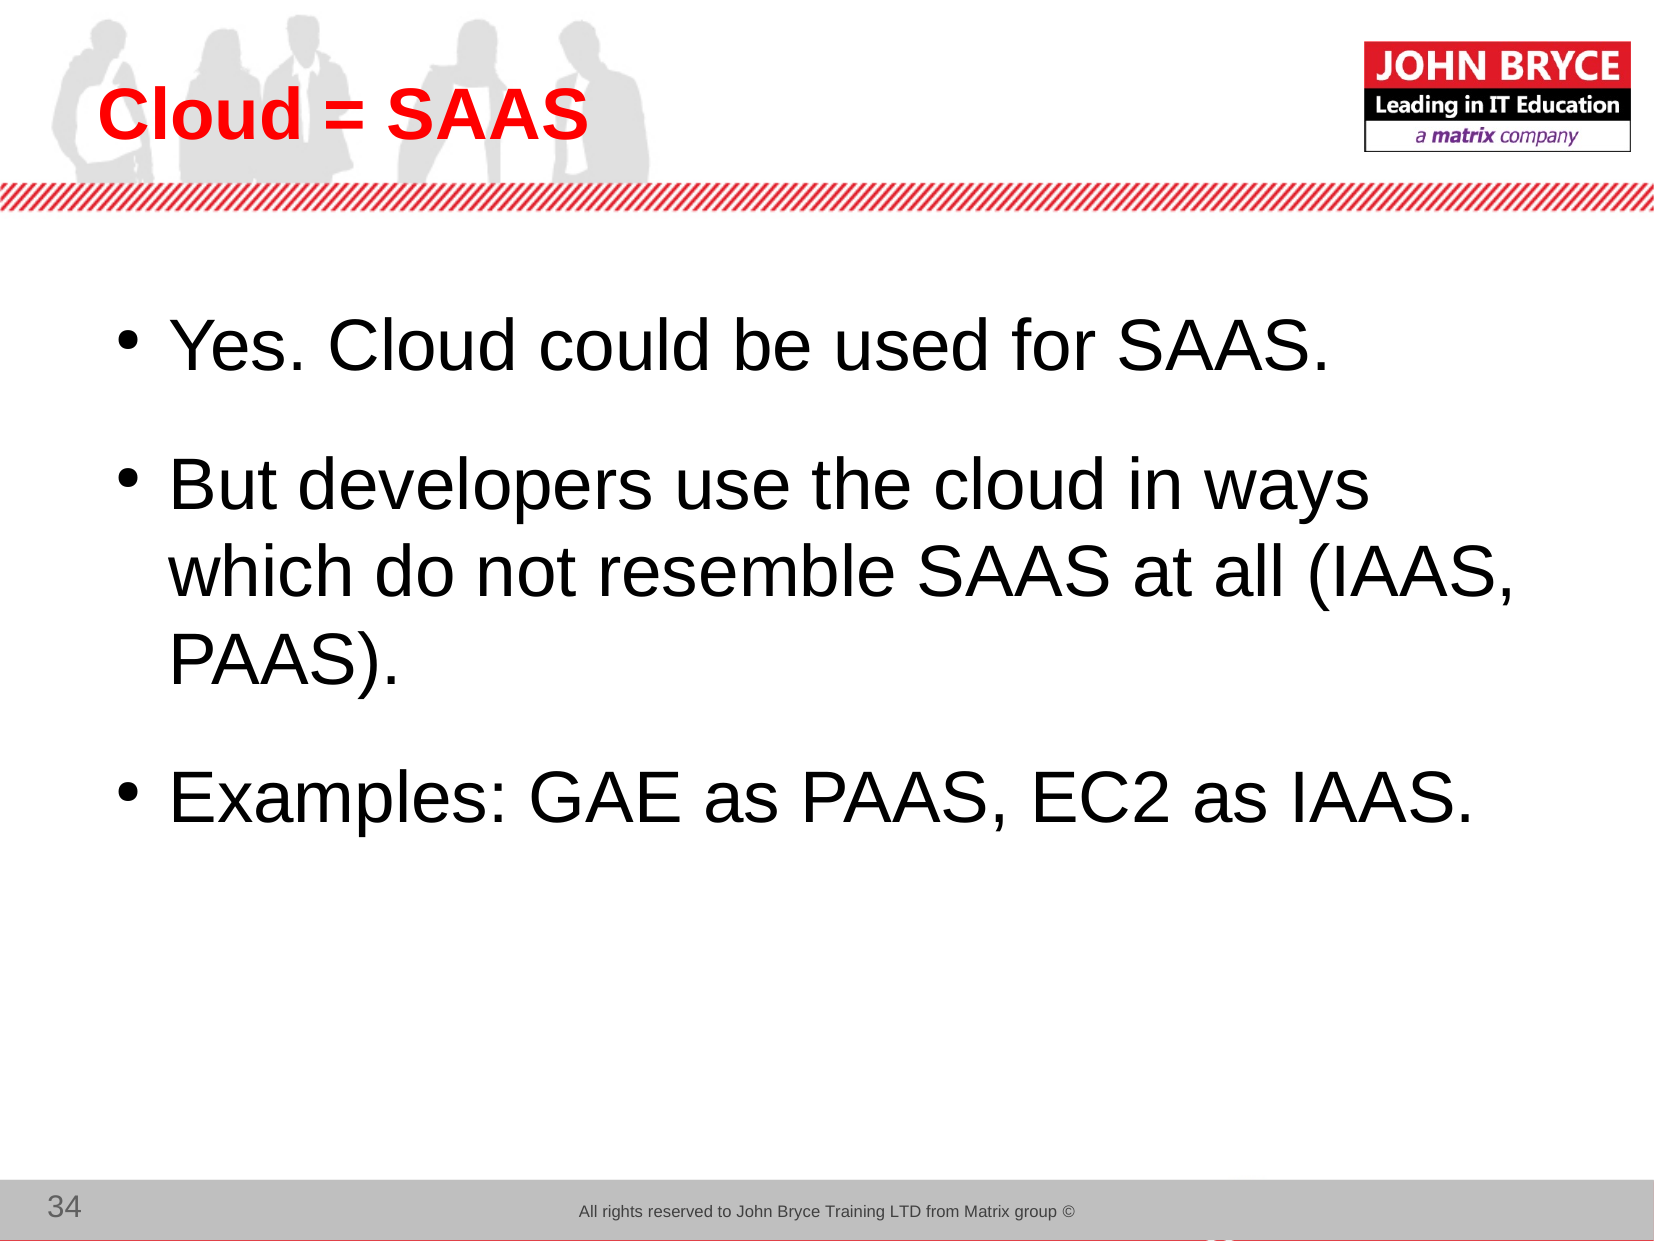

# Cloud = SAAS
Yes. Cloud could be used for SAAS.
But developers use the cloud in ways which do not resemble SAAS at all (IAAS, PAAS).
Examples: GAE as PAAS, EC2 as IAAS.